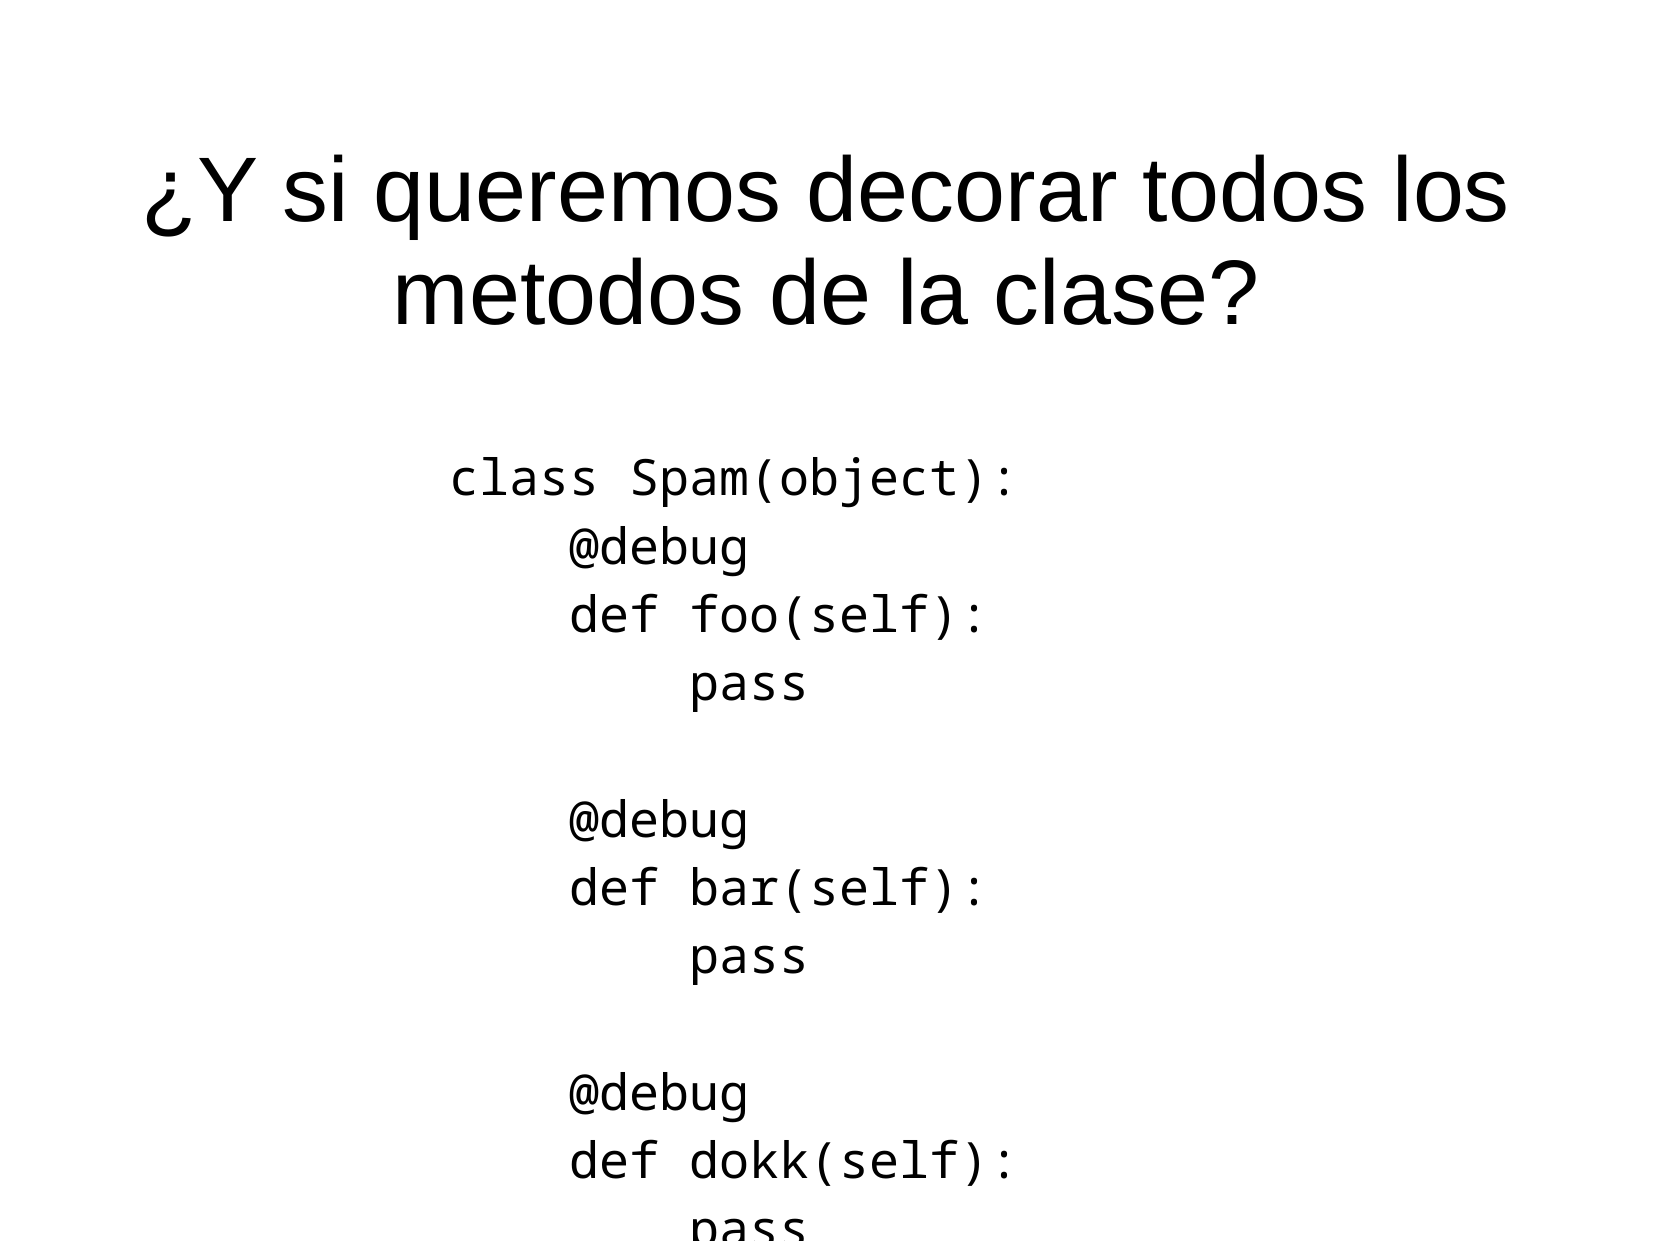

# ¿Y si queremos decorar todos los metodos de la clase?
class Spam(object):
 @debug
 def foo(self):
 pass
 @debug
 def bar(self):
 pass
 @debug
 def dokk(self):
 pass